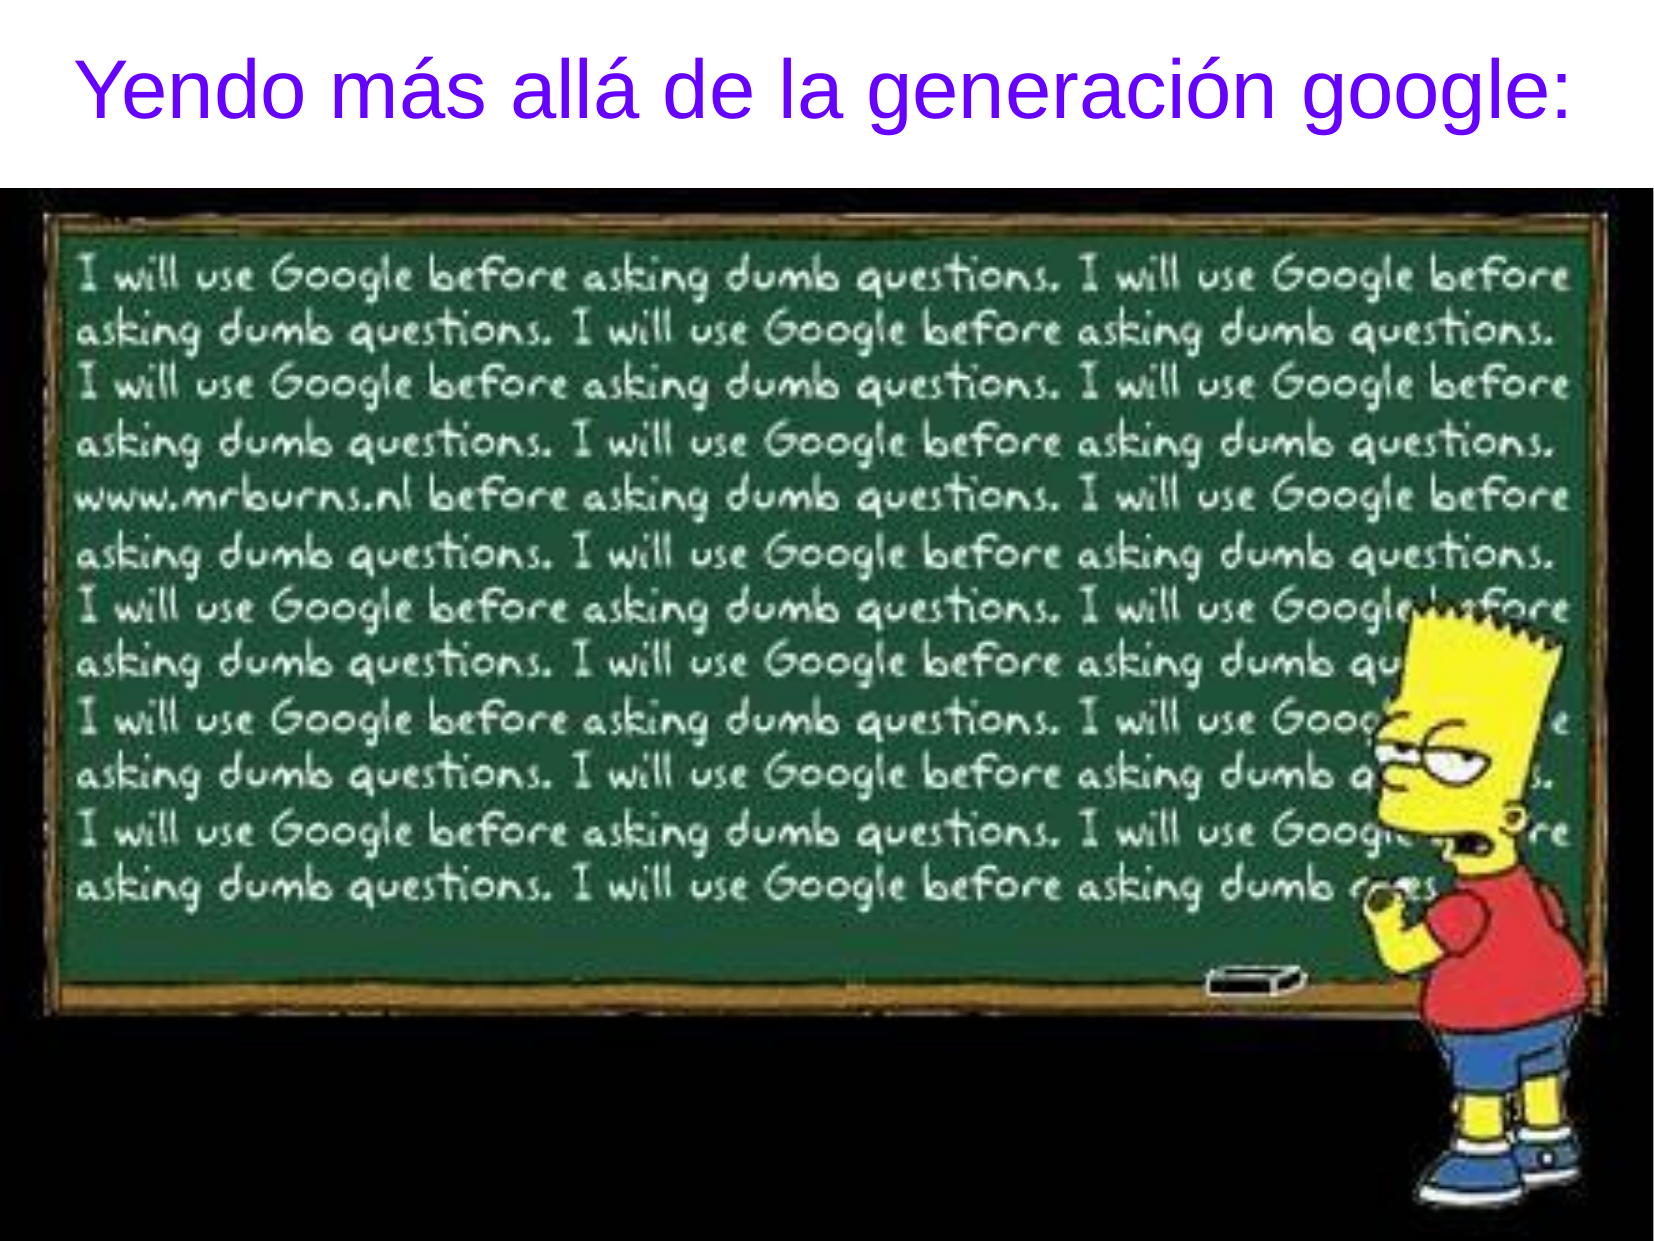

Yendo más allá de la generación google: